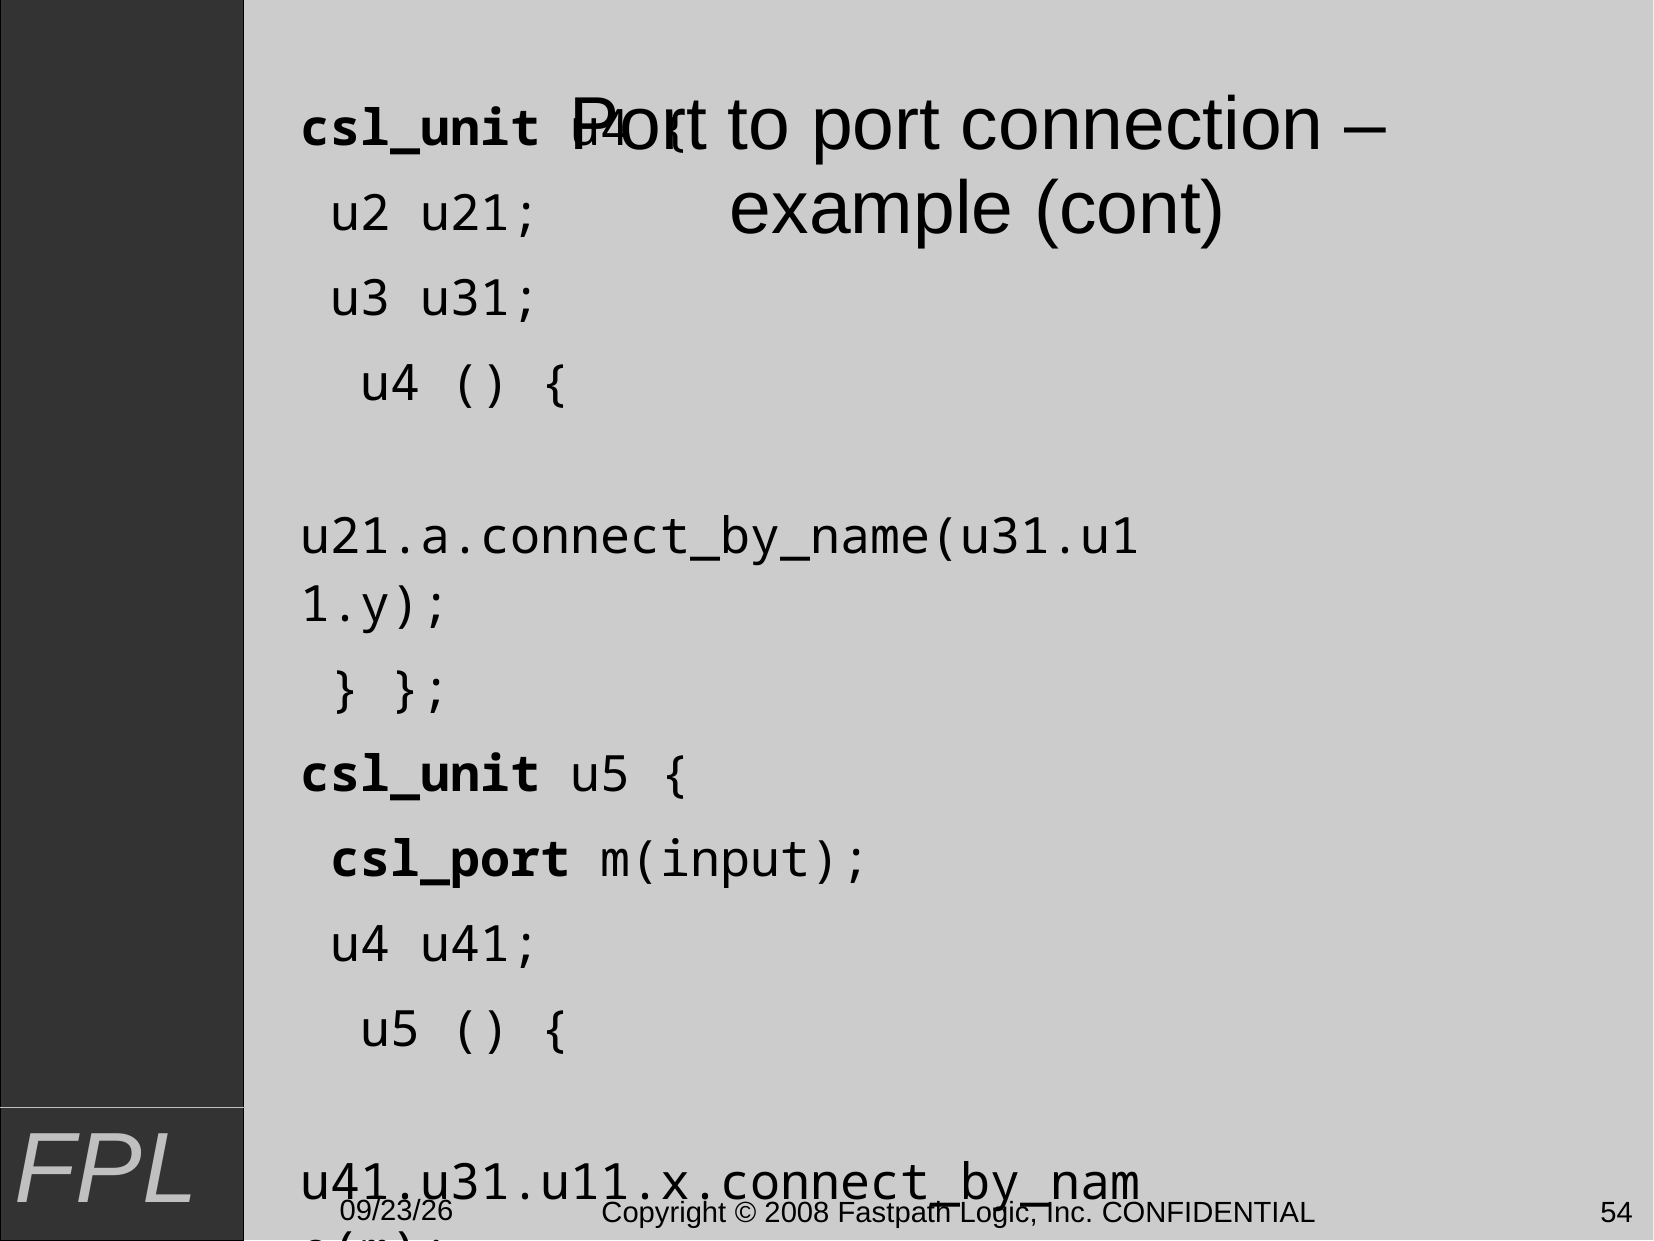

# Port to port connection – example (cont)
csl_unit u4 {
 u2 u21;
 u3 u31;
 u4 () {
 u21.a.connect_by_name(u31.u11.y);
 } };
csl_unit u5 {
 csl_port m(input);
 u4 u41;
 u5 () {
 u41.u31.u11.x.connect_by_name(m);
} };
54
© 2008 FASTPATH LOGIC INC.